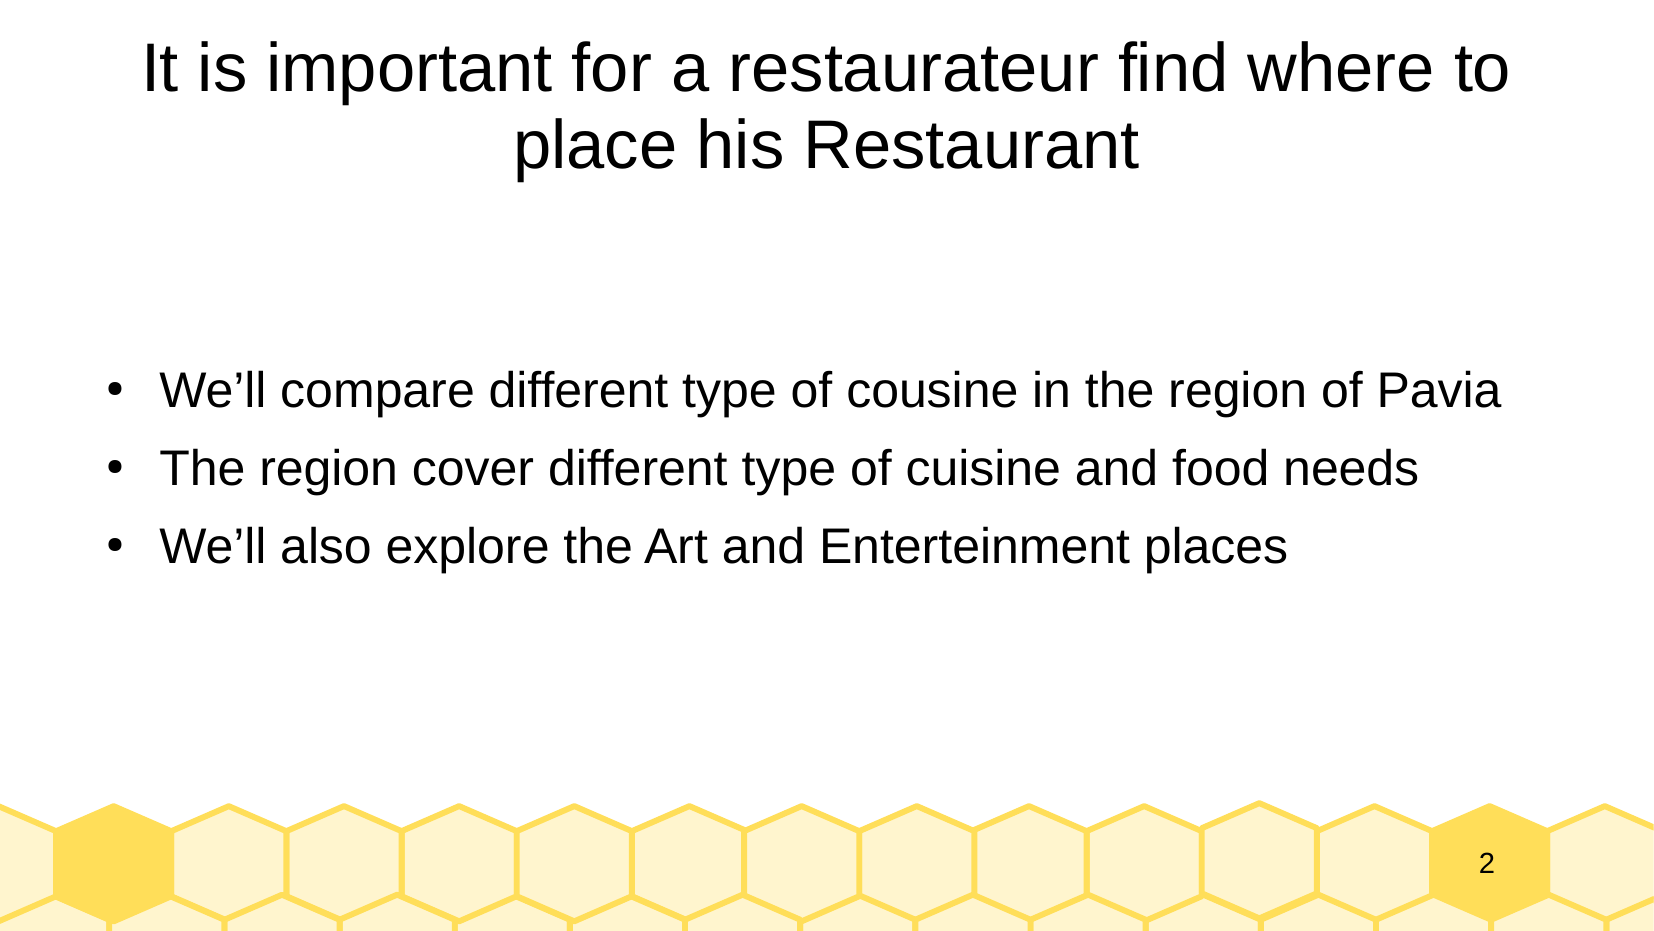

# It is important for a restaurateur find where to place his Restaurant
We’ll compare different type of cousine in the region of Pavia
The region cover different type of cuisine and food needs
We’ll also explore the Art and Enterteinment places